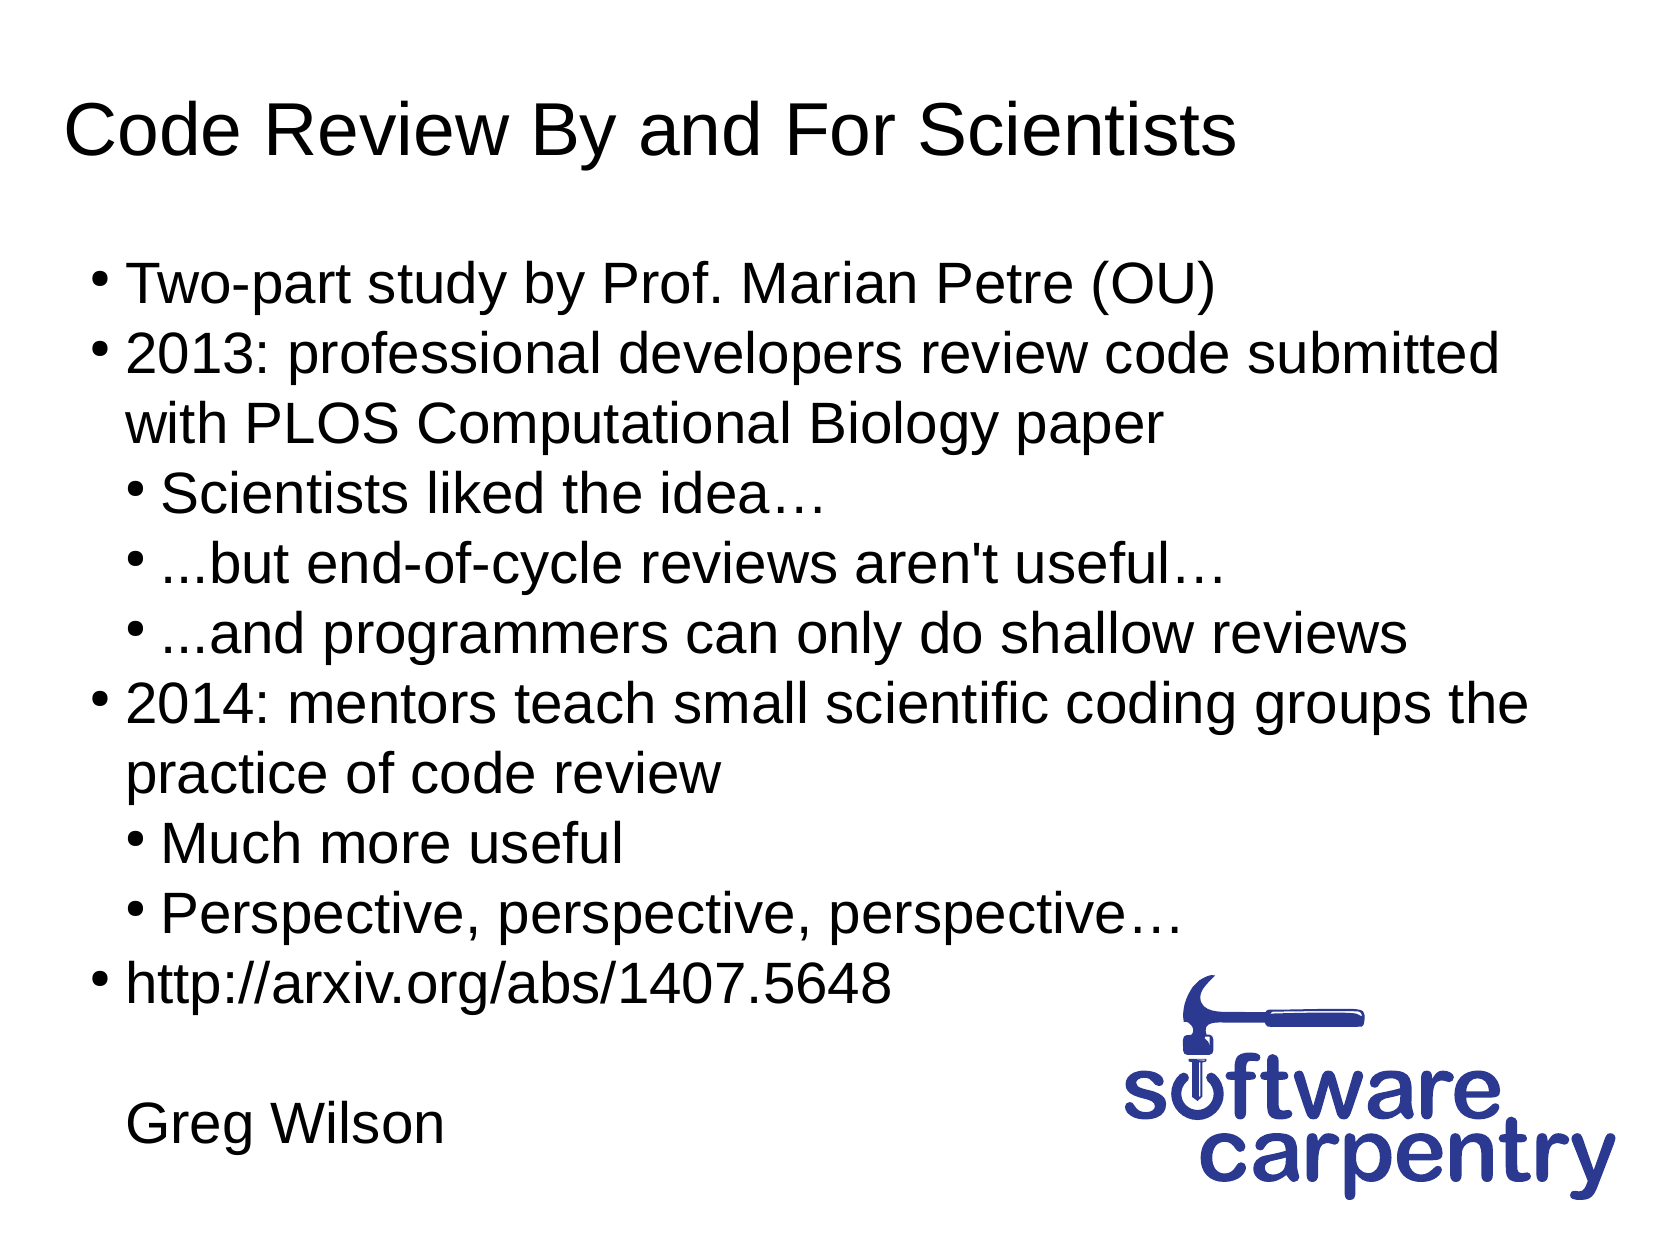

Code Review By and For Scientists
Two-part study by Prof. Marian Petre (OU)
2013: professional developers review code submitted with PLOS Computational Biology paper
Scientists liked the idea…
...but end-of-cycle reviews aren't useful…
...and programmers can only do shallow reviews
2014: mentors teach small scientific coding groups the practice of code review
Much more useful
Perspective, perspective, perspective…
http://arxiv.org/abs/1407.5648
Greg Wilson